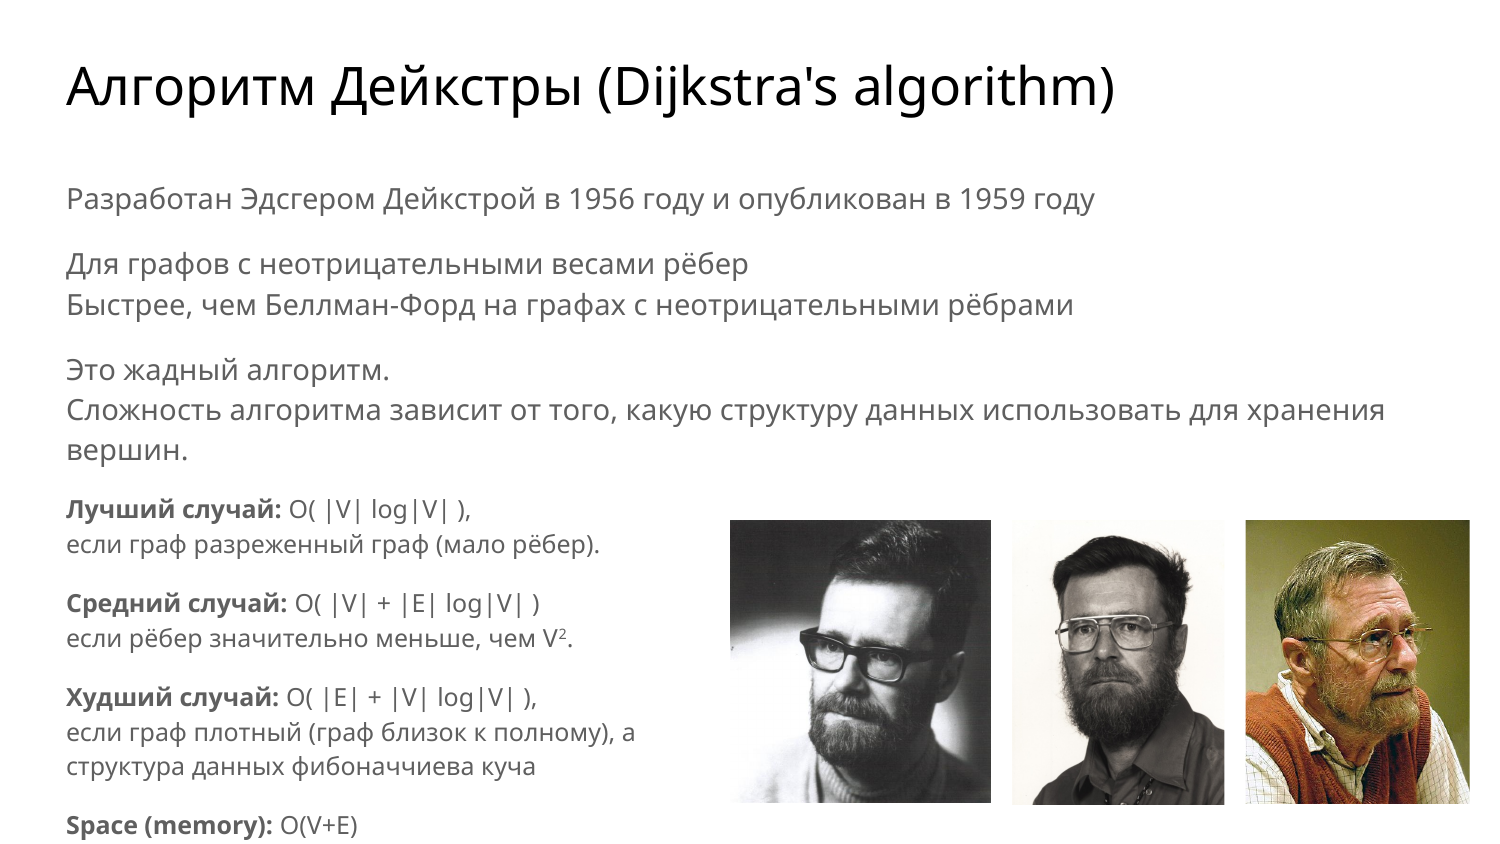

# Алгоритм Дейкстры (Dijkstra's algorithm)
Разработан Эдсгером Дейкстрой в 1956 году и опубликован в 1959 году
Для графов с неотрицательными весами рёбер
Быстрее, чем Беллман-Форд на графах с неотрицательными рёбрами
Это жадный алгоритм.
Сложность алгоритма зависит от того, какую структуру данных использовать для хранения вершин.
Лучший случай: O( |V| log|⁡V| ),
если граф разреженный граф (мало рёбер).
Средний случай: O( |V| + |E| log|⁡V| )
если рёбер значительно меньше, чем V2.
Худший случай: O( |E| + |V| log|V| ),
если граф плотный (граф близок к полному), а структура данных фибоначчиева куча
Space (memory): O(V+E)